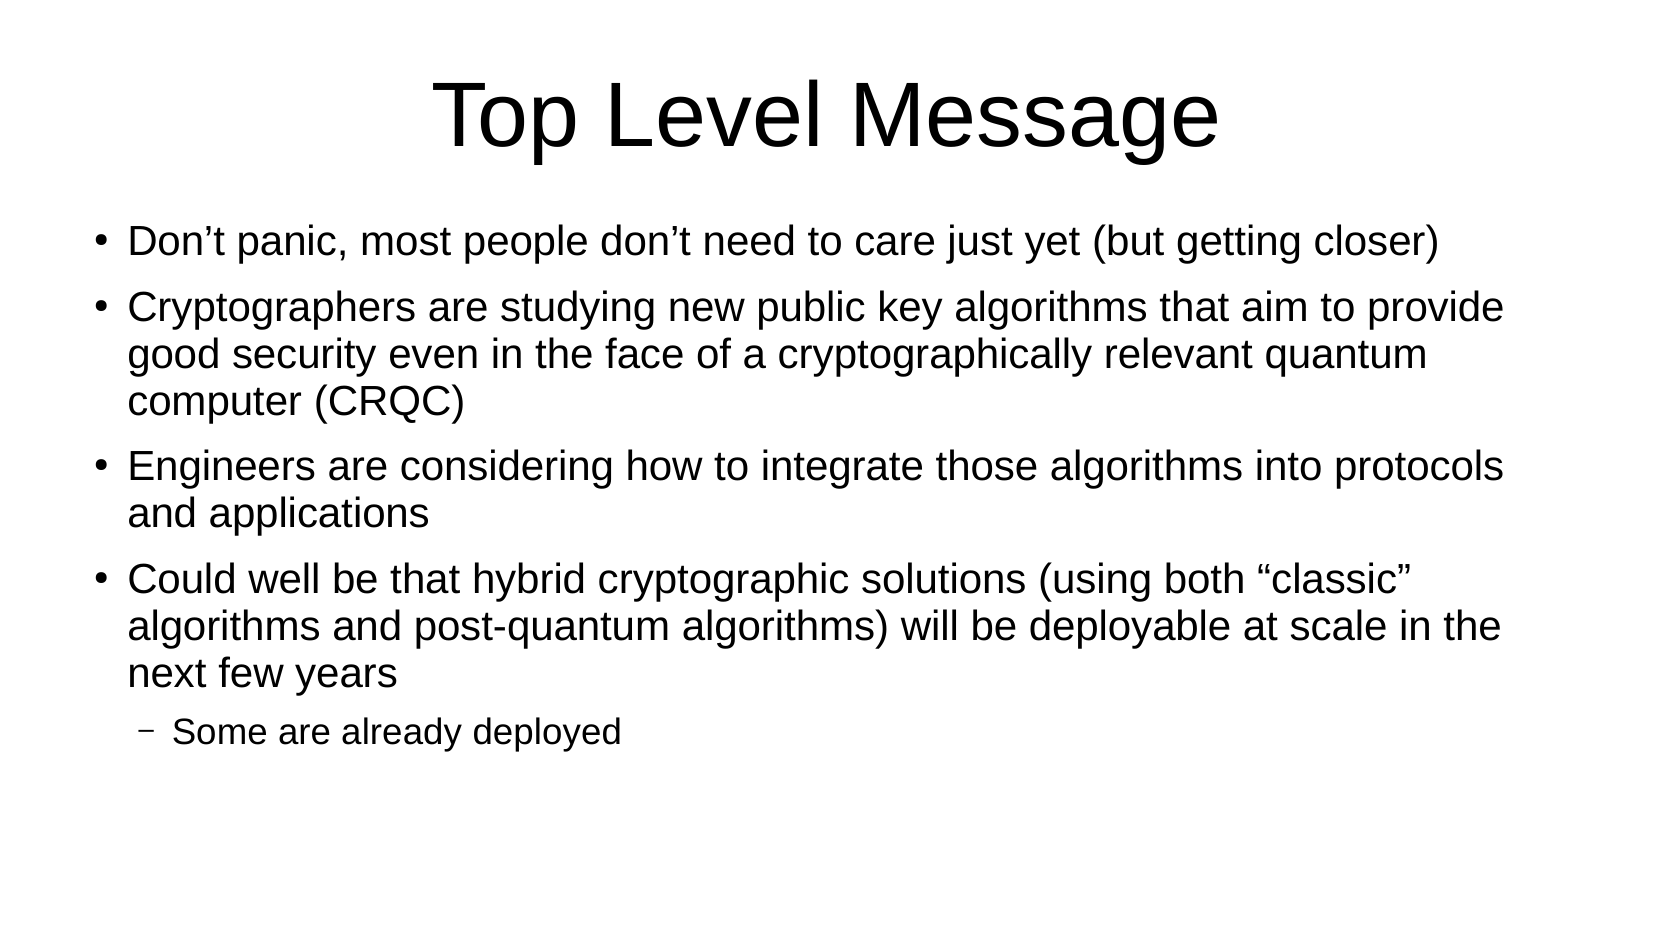

# Top Level Message
Don’t panic, most people don’t need to care just yet (but getting closer)
Cryptographers are studying new public key algorithms that aim to provide good security even in the face of a cryptographically relevant quantum computer (CRQC)
Engineers are considering how to integrate those algorithms into protocols and applications
Could well be that hybrid cryptographic solutions (using both “classic” algorithms and post-quantum algorithms) will be deployable at scale in the next few years
Some are already deployed